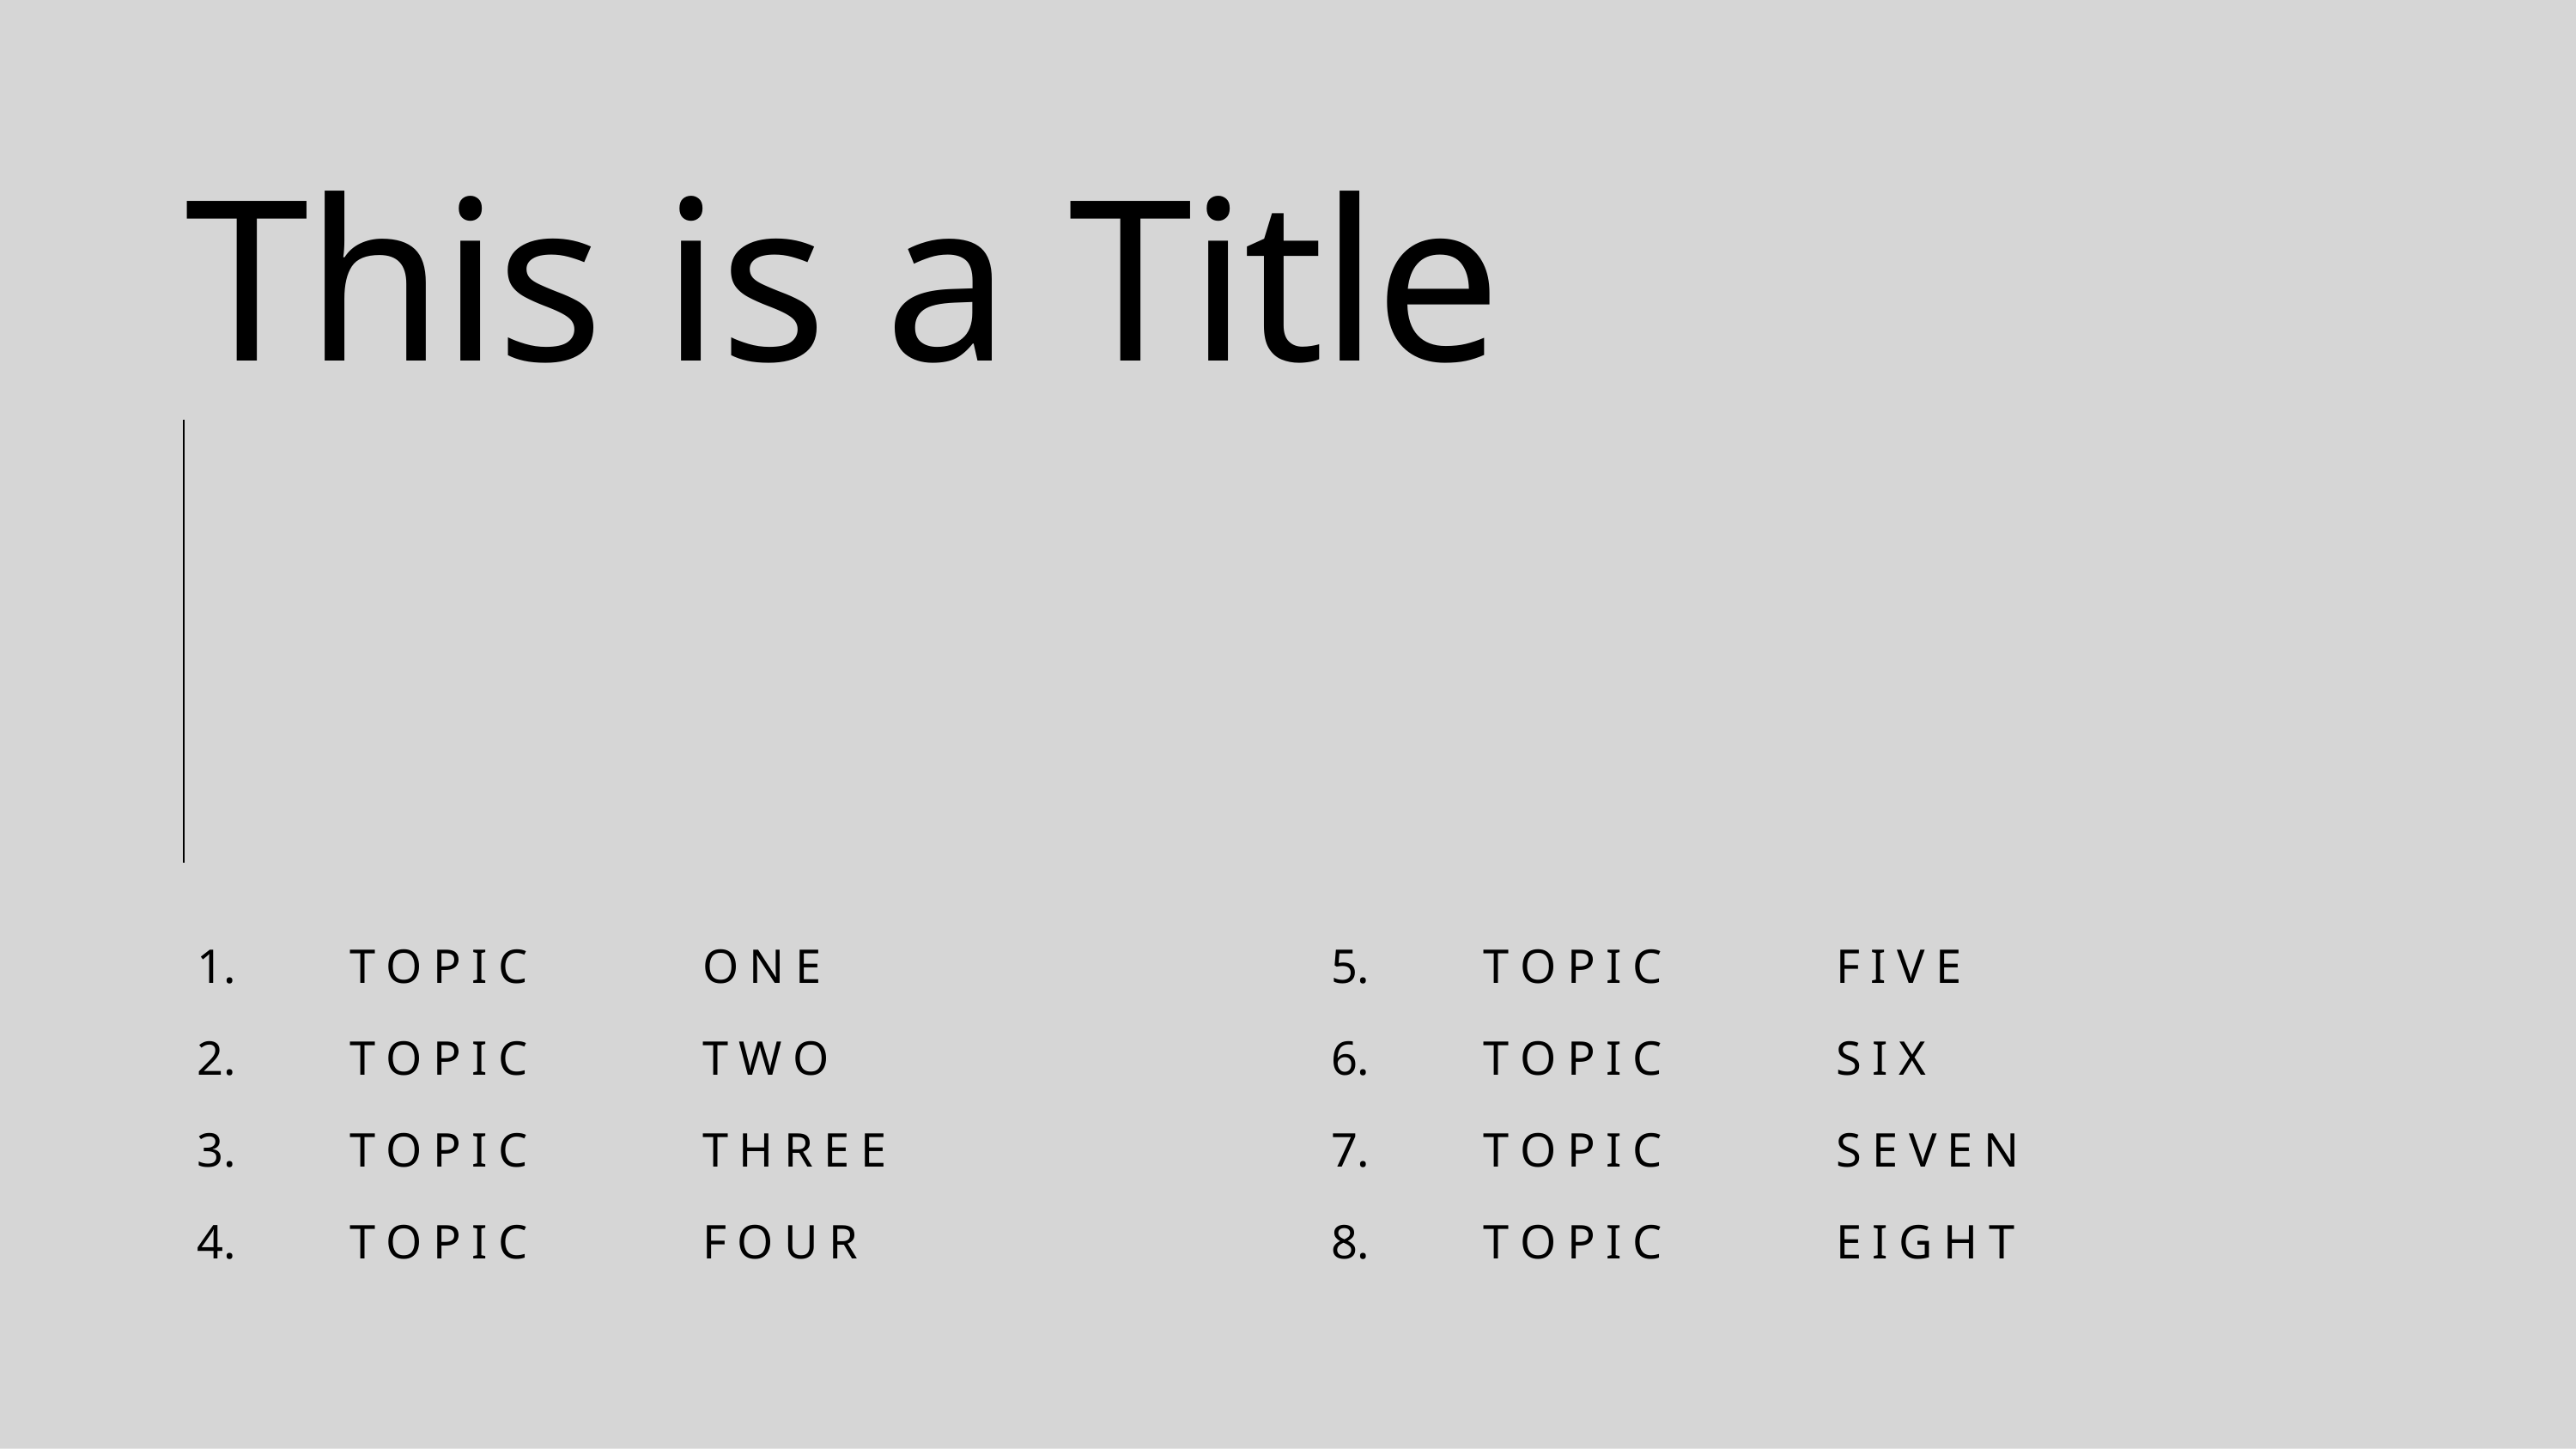

# This is a Title
TOPIC	ONE
TOPIC	TWO
TOPIC	THREE
TOPIC	FOUR
TOPIC	FIVE
TOPIC	SIX
TOPIC	SEVEN
TOPIC	EIGHT